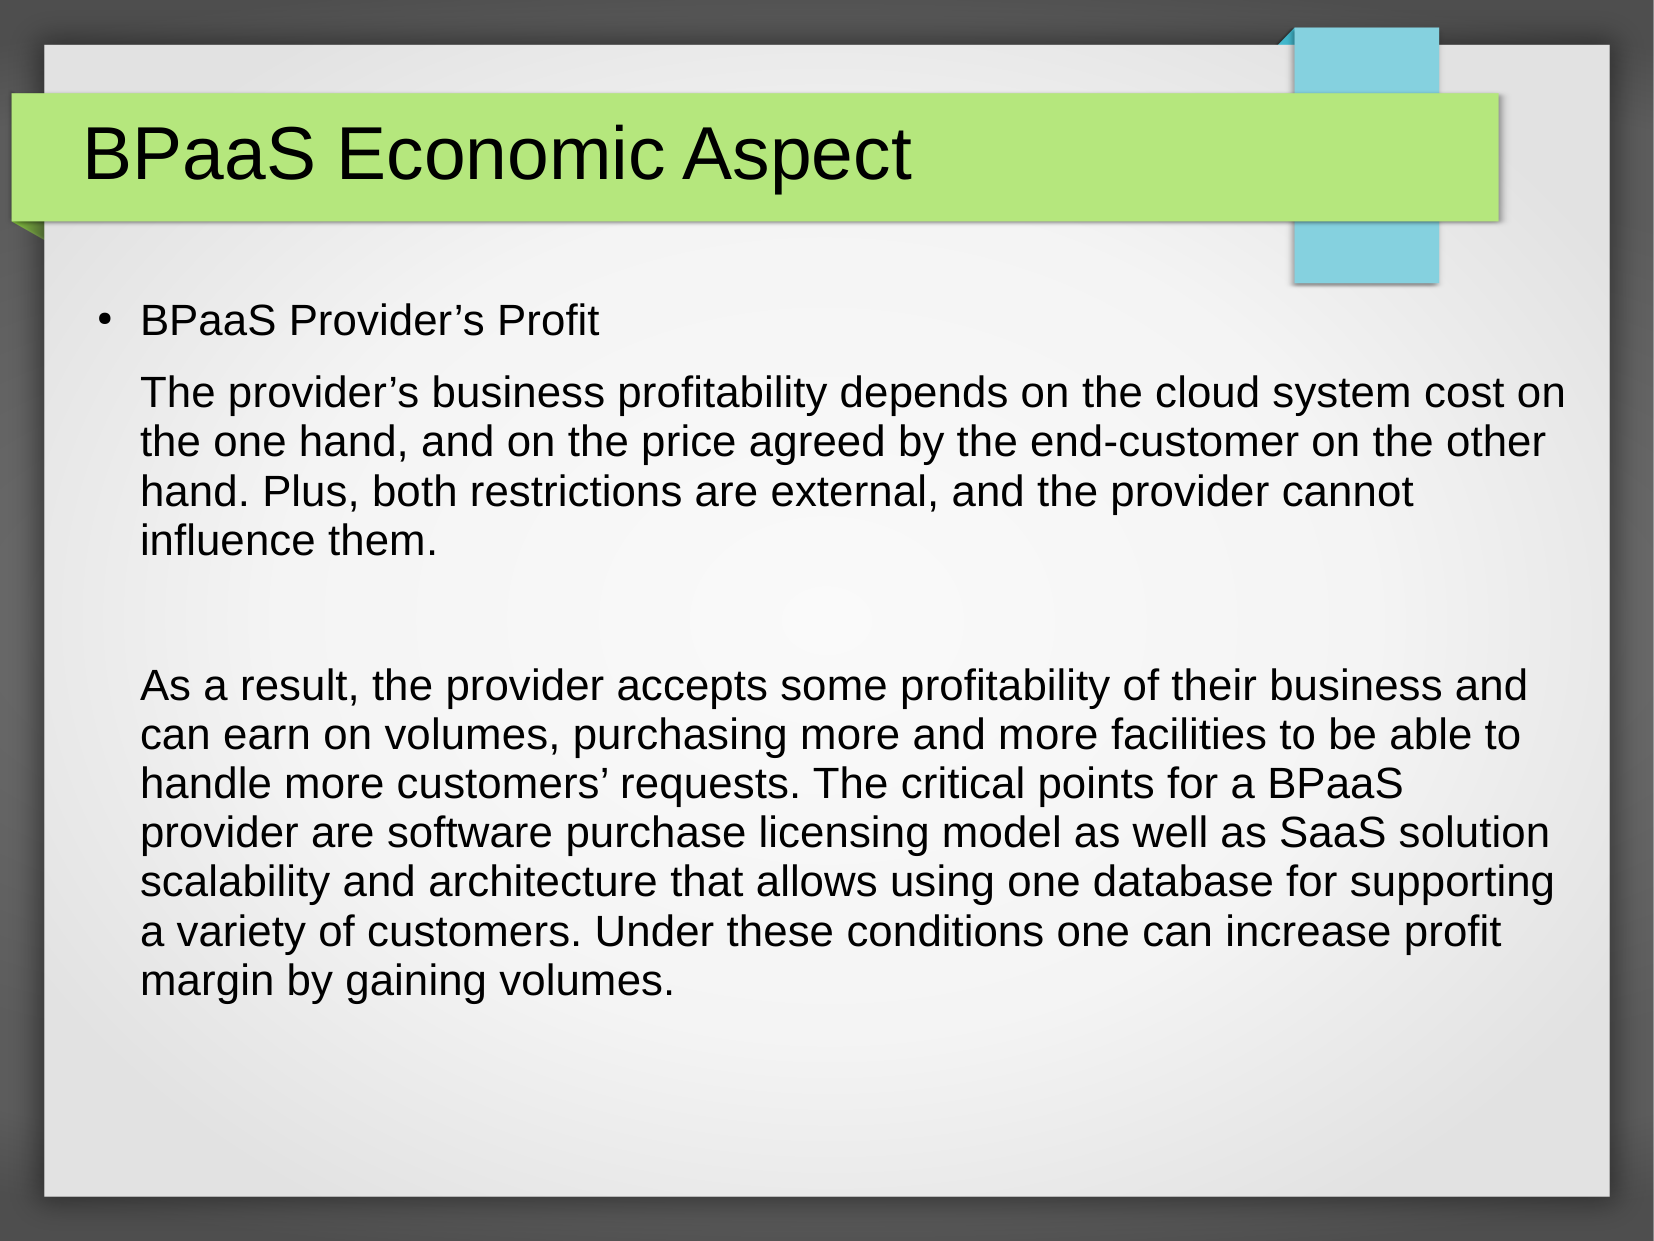

# BPaaS Economic Aspect
BPaaS Provider’s Profit
The provider’s business profitability depends on the cloud system cost on the one hand, and on the price agreed by the end-customer on the other hand. Plus, both restrictions are external, and the provider cannot influence them.
As a result, the provider accepts some profitability of their business and can earn on volumes, purchasing more and more facilities to be able to handle more customers’ requests. The critical points for a BPaaS provider are software purchase licensing model as well as SaaS solution scalability and architecture that allows using one database for supporting a variety of customers. Under these conditions one can increase profit margin by gaining volumes.